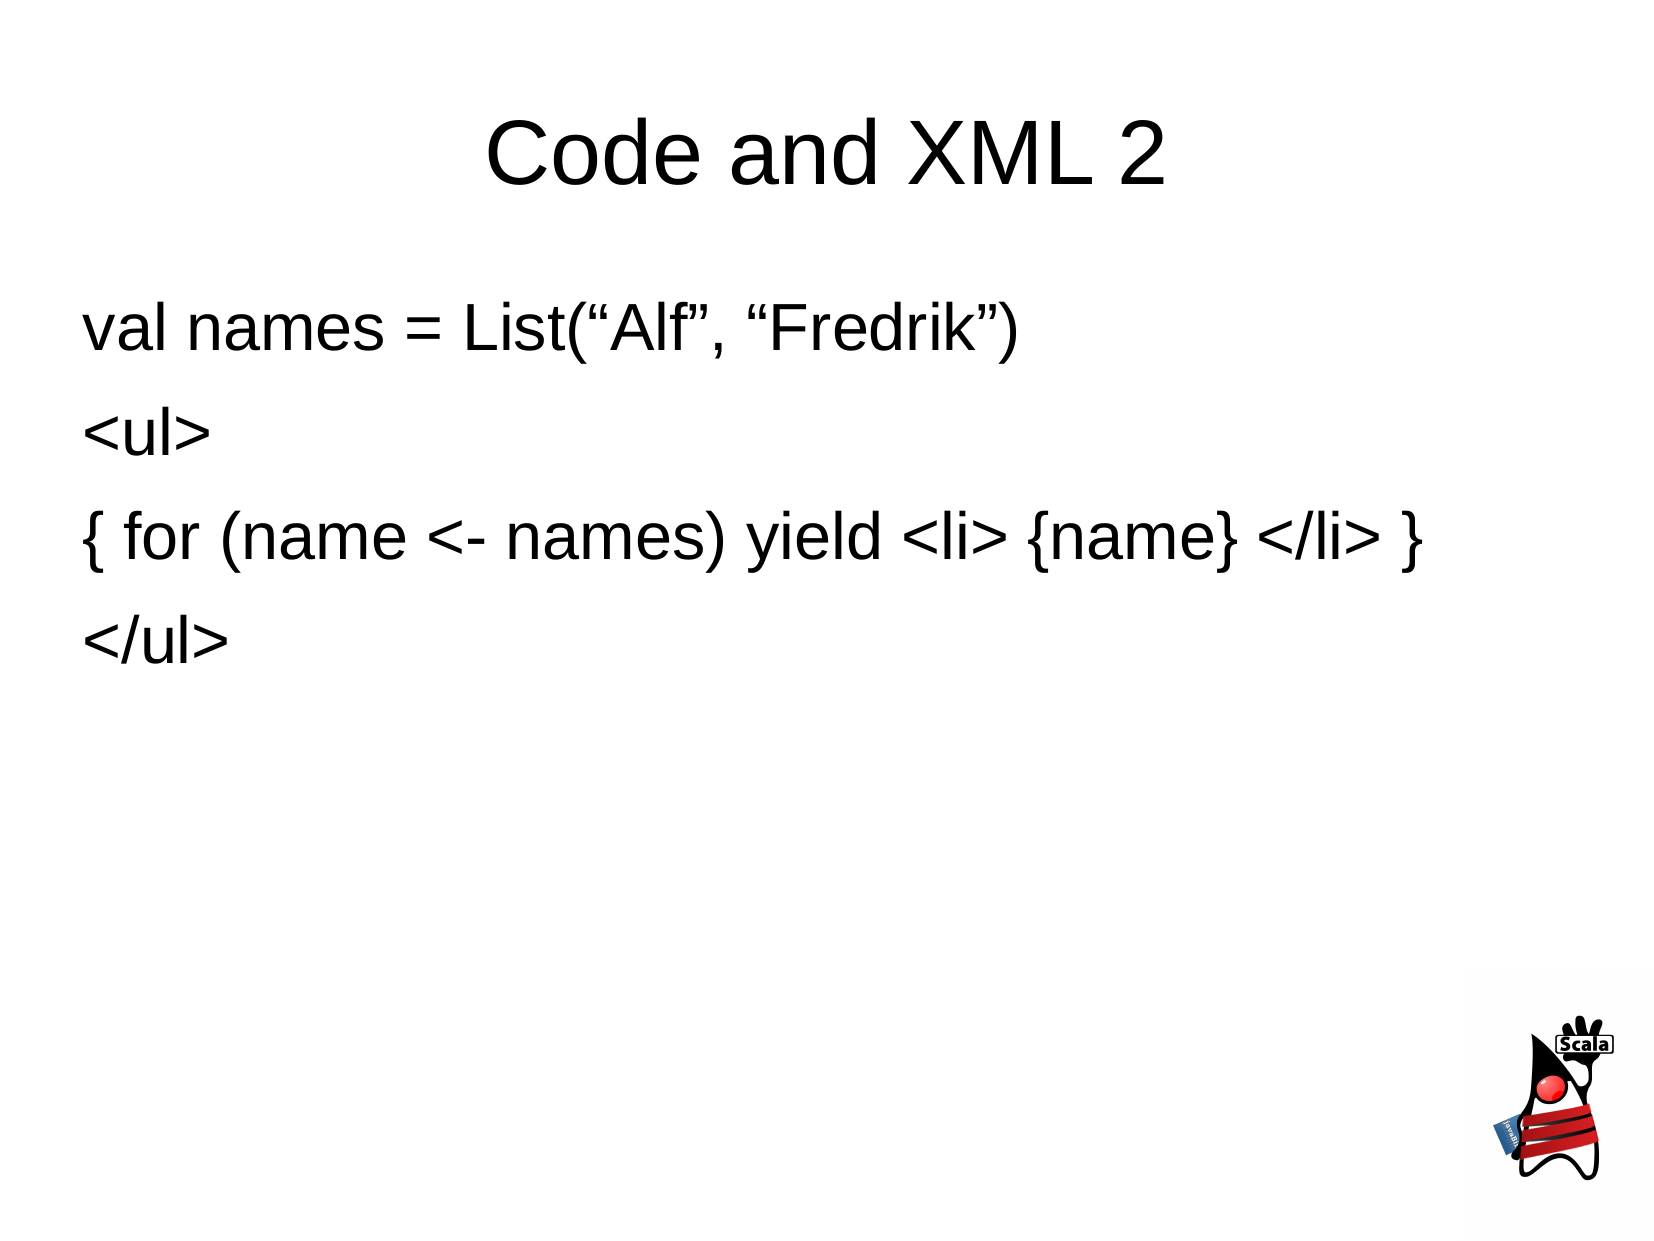

# Code and XML 2
val names = List(“Alf”, “Fredrik”)
<ul>
{ for (name <- names) yield <li> {name} </li> }
</ul>